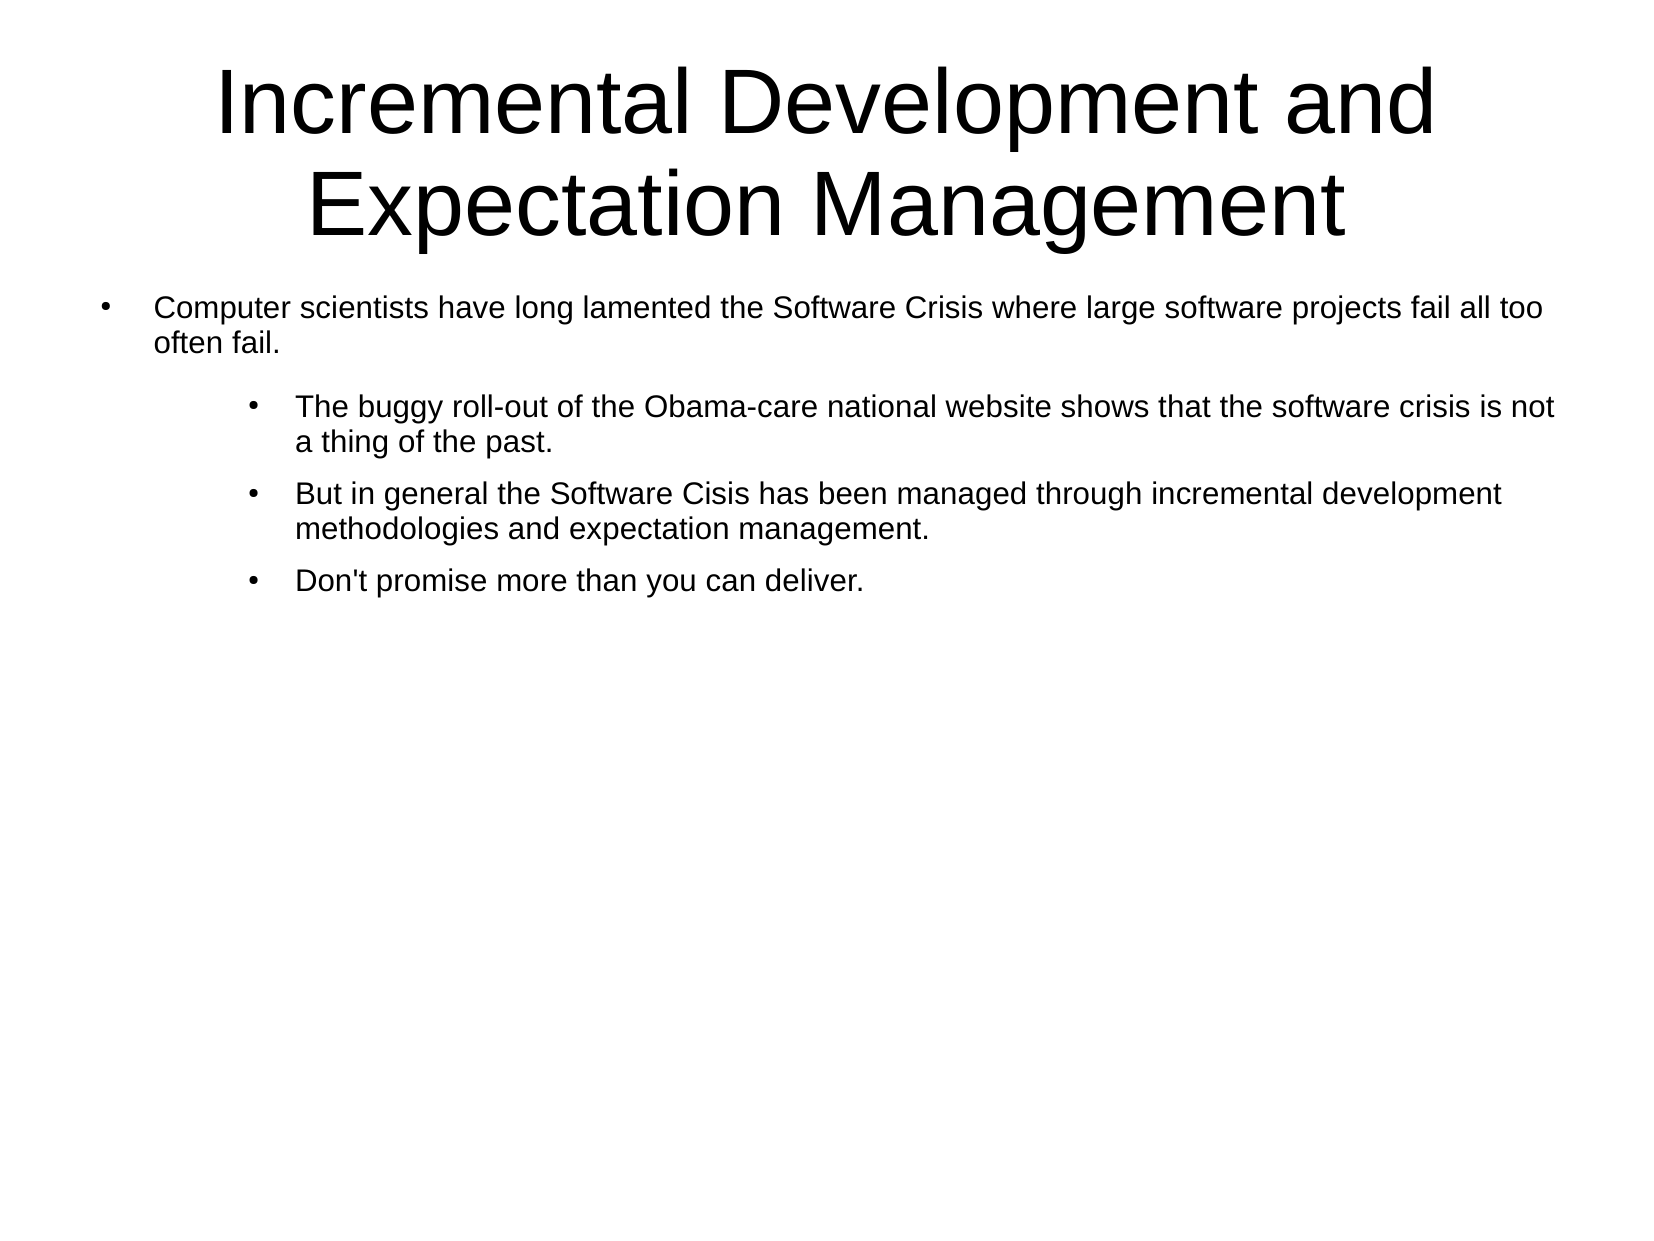

# Incremental Development and Expectation Management
Computer scientists have long lamented the Software Crisis where large software projects fail all too often fail.
The buggy roll-out of the Obama-care national website shows that the software crisis is not a thing of the past.
But in general the Software Cisis has been managed through incremental development methodologies and expectation management.
Don't promise more than you can deliver.